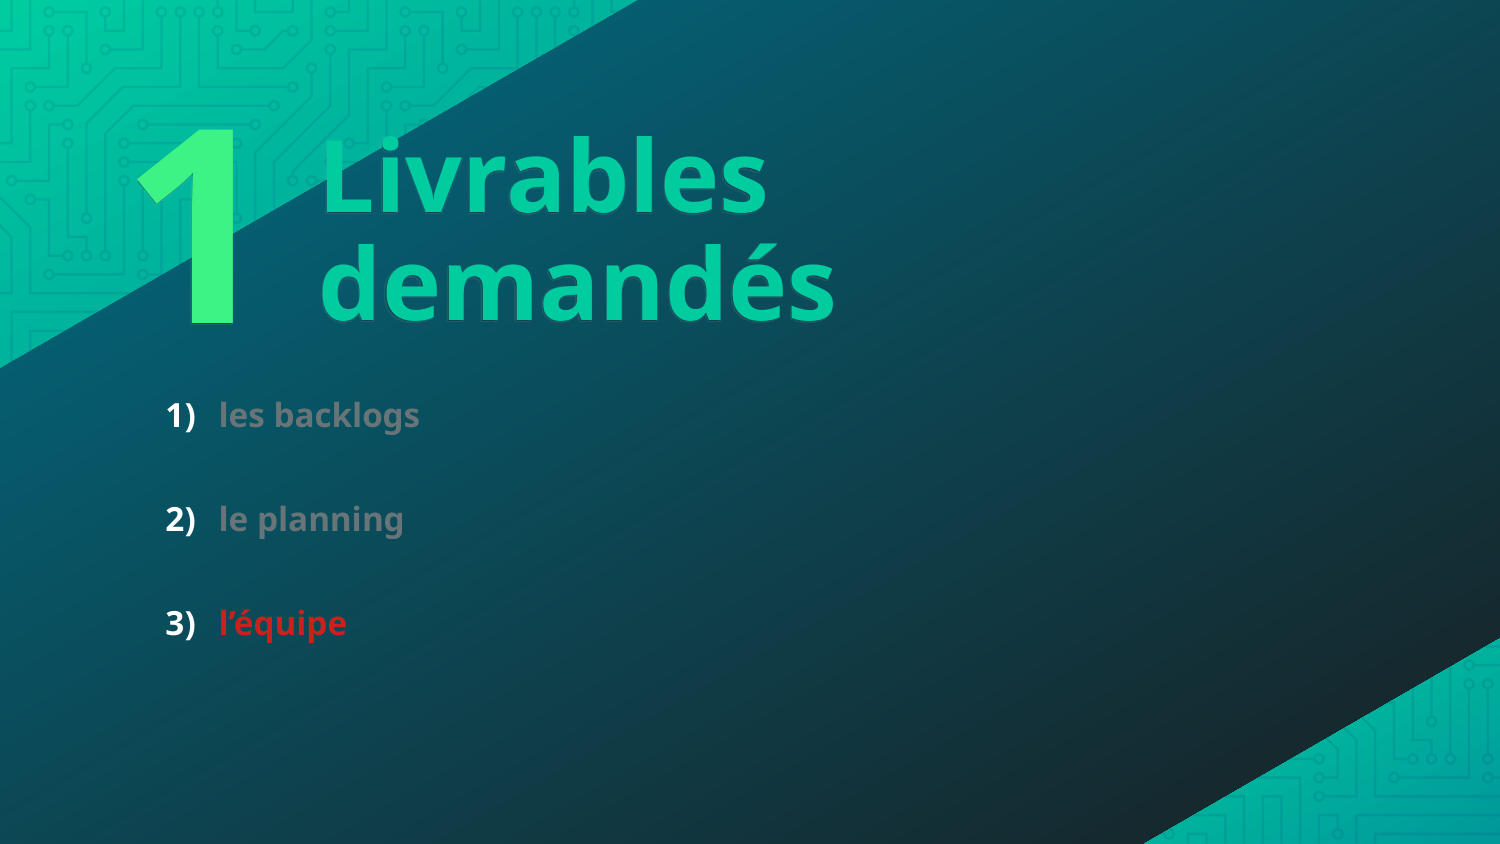

Livrables demandés
1
# les backlogs
le planning
l’équipe